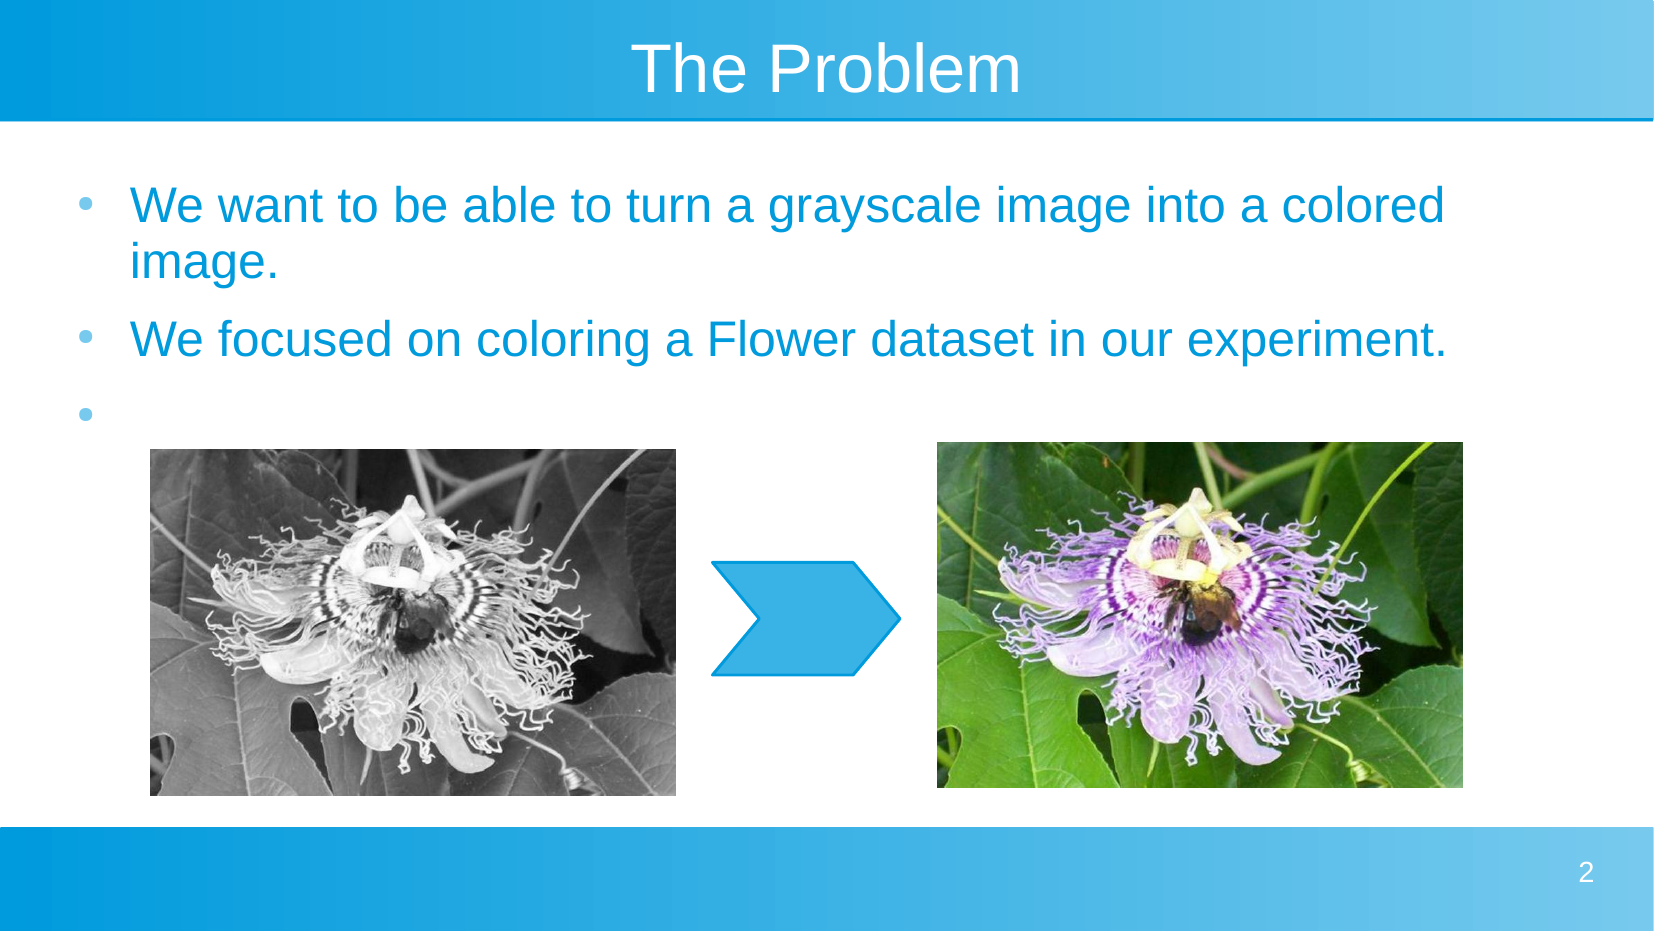

# The Problem
We want to be able to turn a grayscale image into a colored image.
We focused on coloring a Flower dataset in our experiment.
2